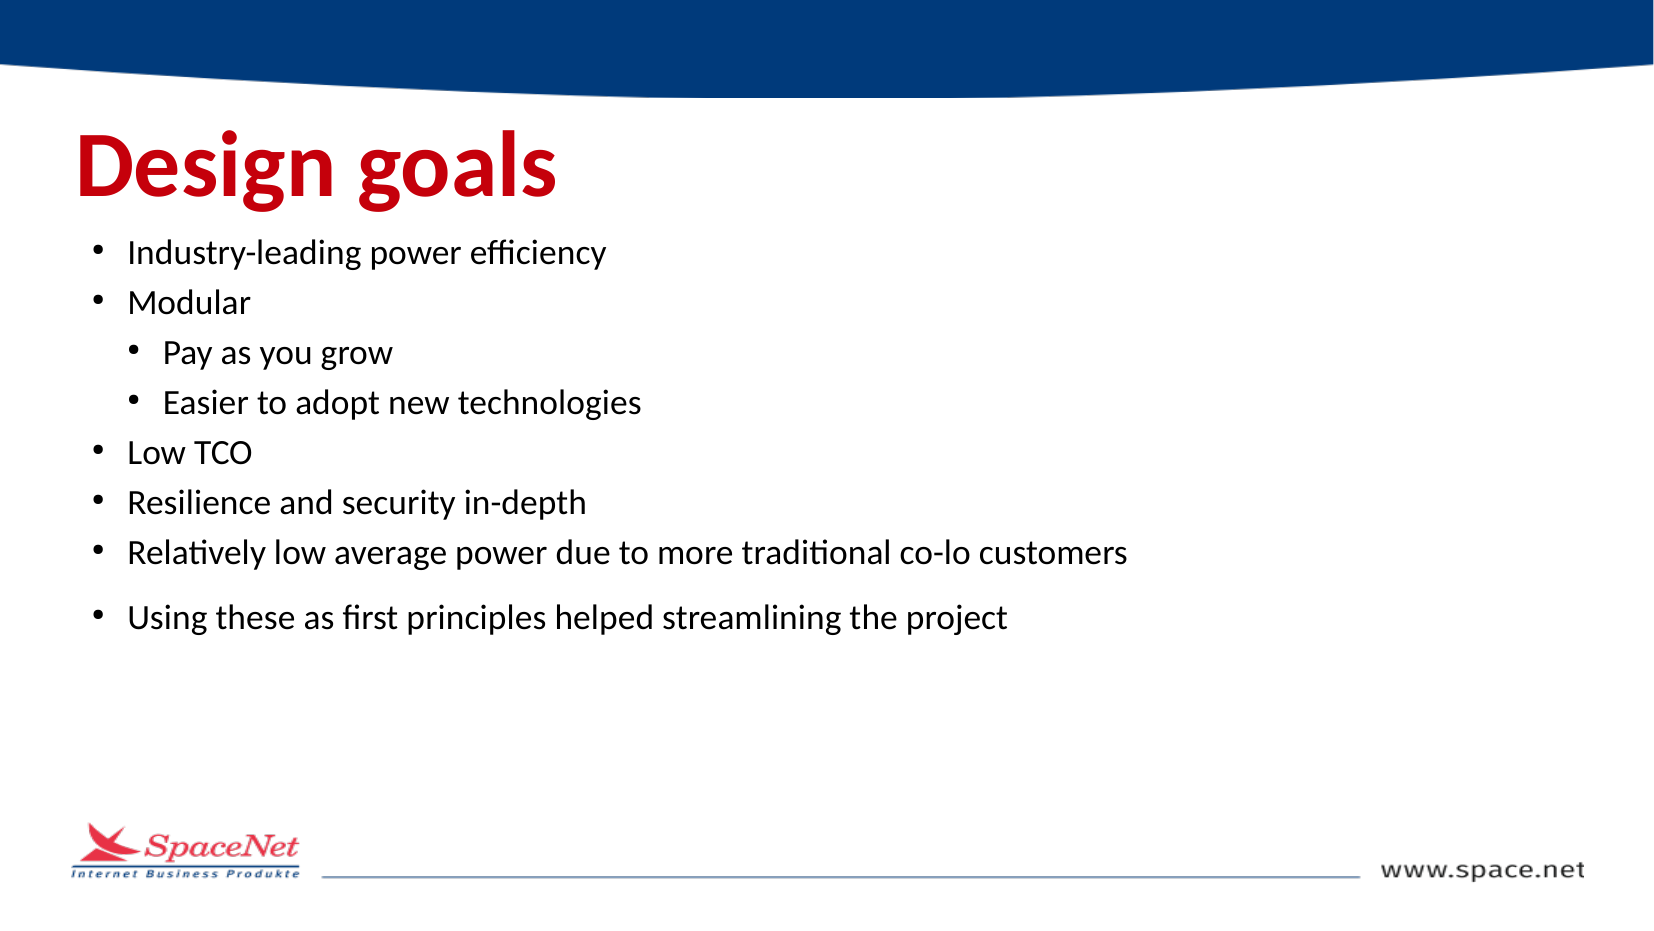

Design goals
Industry-leading power efficiency
Modular
Pay as you grow
Easier to adopt new technologies
Low TCO
Resilience and security in-depth
Relatively low average power due to more traditional co-lo customers
Using these as first principles helped streamlining the project